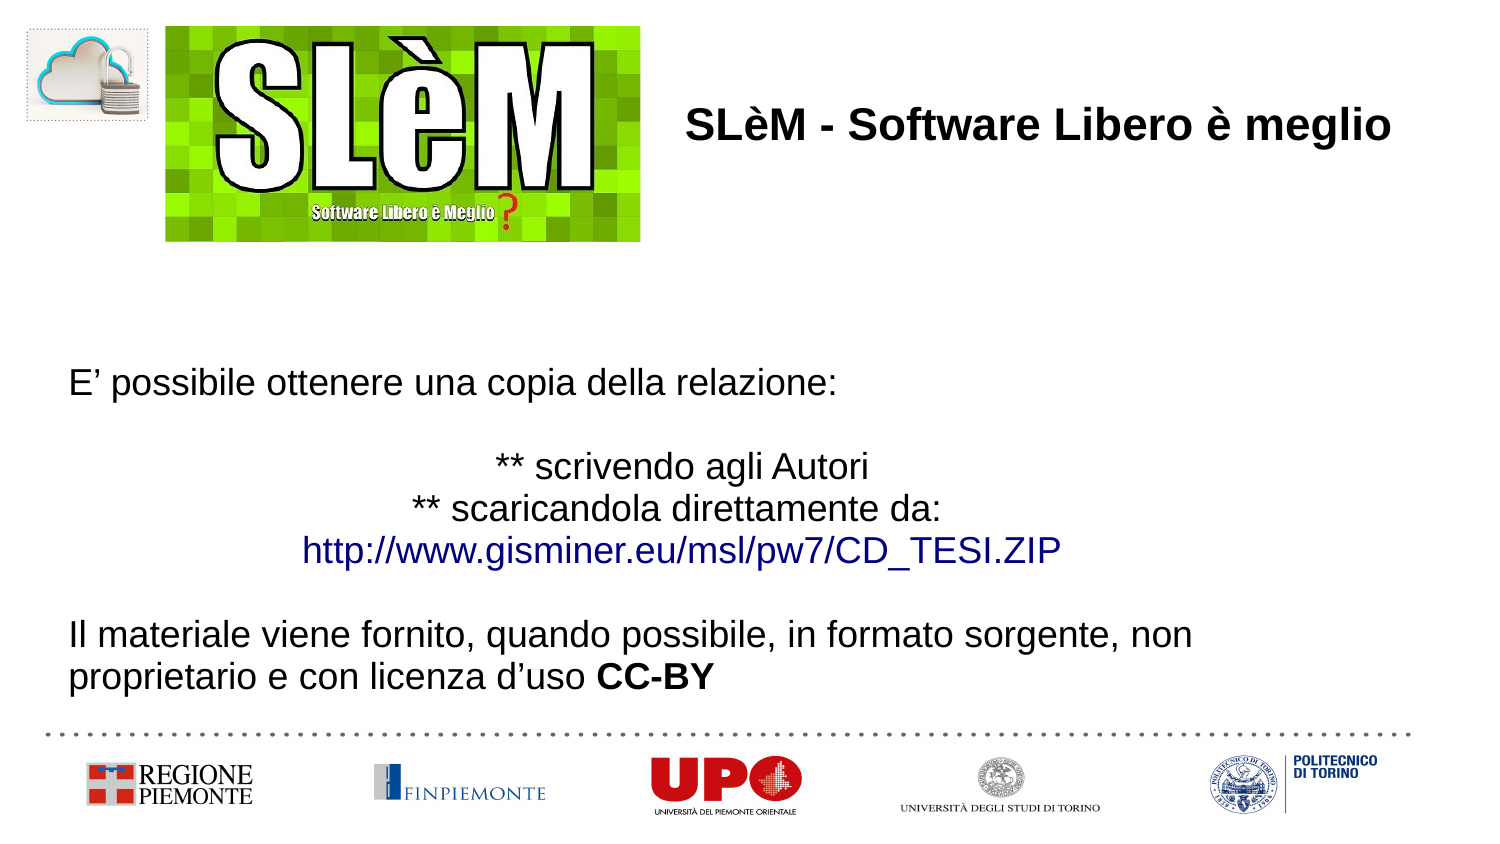

SLèM - Software Libero è meglio
E’ possibile ottenere una copia della relazione:
** scrivendo agli Autori
** scaricandola direttamente da: http://www.gisminer.eu/msl/pw7/CD_TESI.ZIP
Il materiale viene fornito, quando possibile, in formato sorgente, non proprietario e con licenza d’uso CC-BY